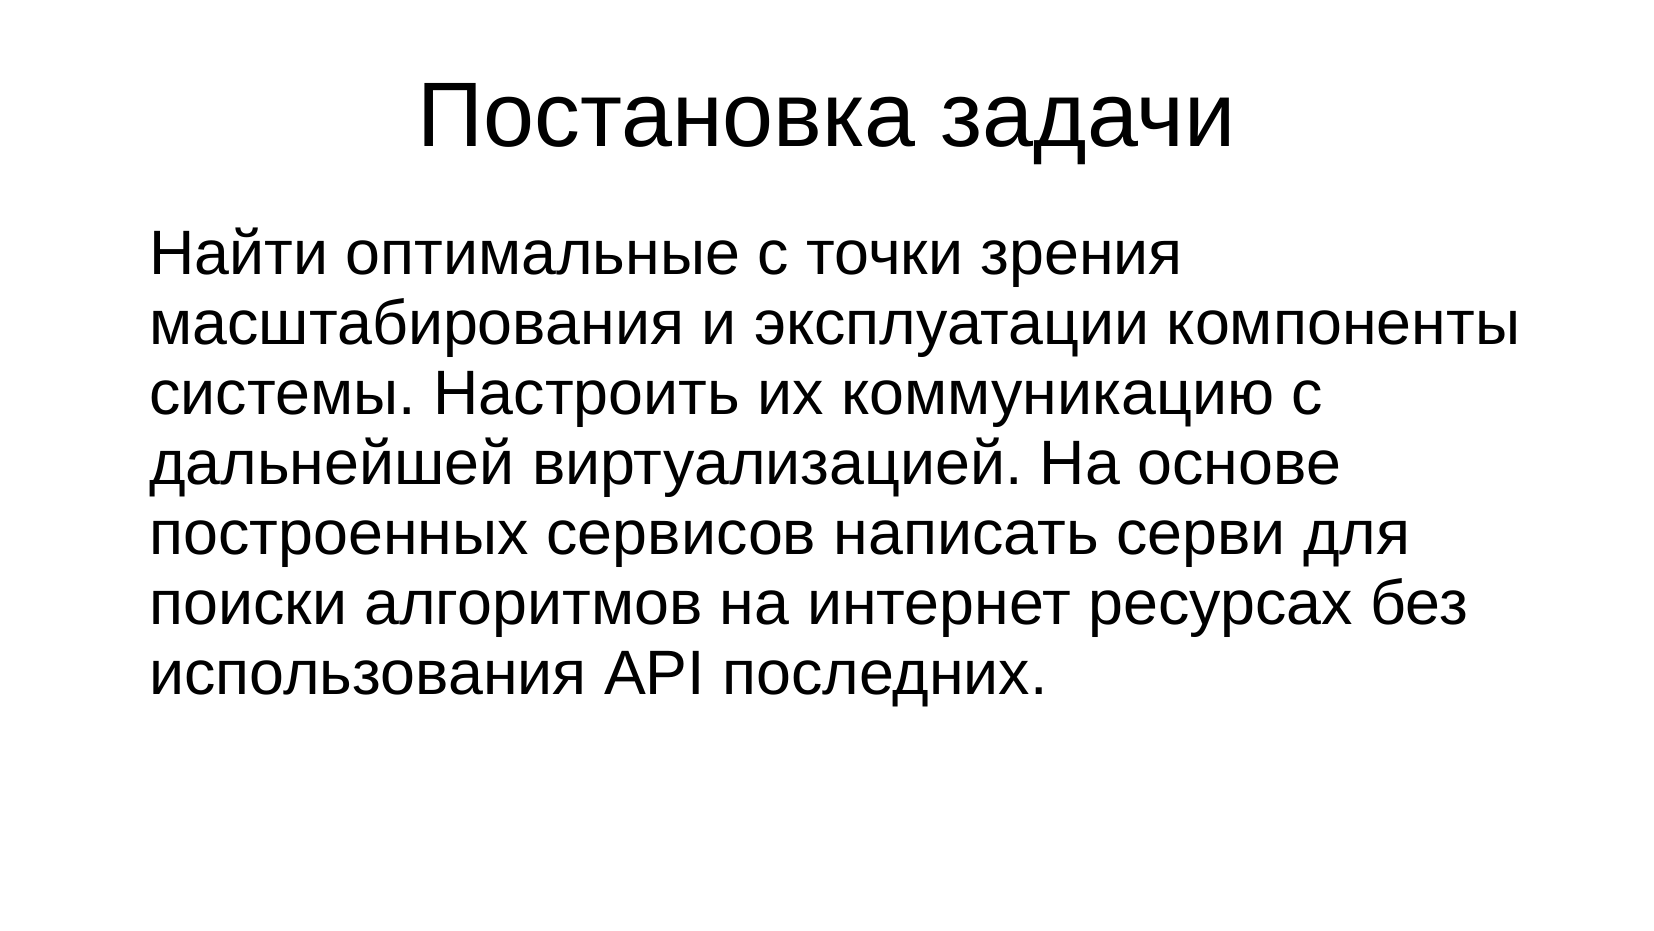

# Постановка задачи
Найти оптимальные с точки зрения масштабирования и эксплуатации компоненты системы. Настроить их коммуникацию с дальнейшей виртуализацией. На основе построенных сервисов написать серви для поиски алгоритмов на интернет ресурсах без использования API последних.